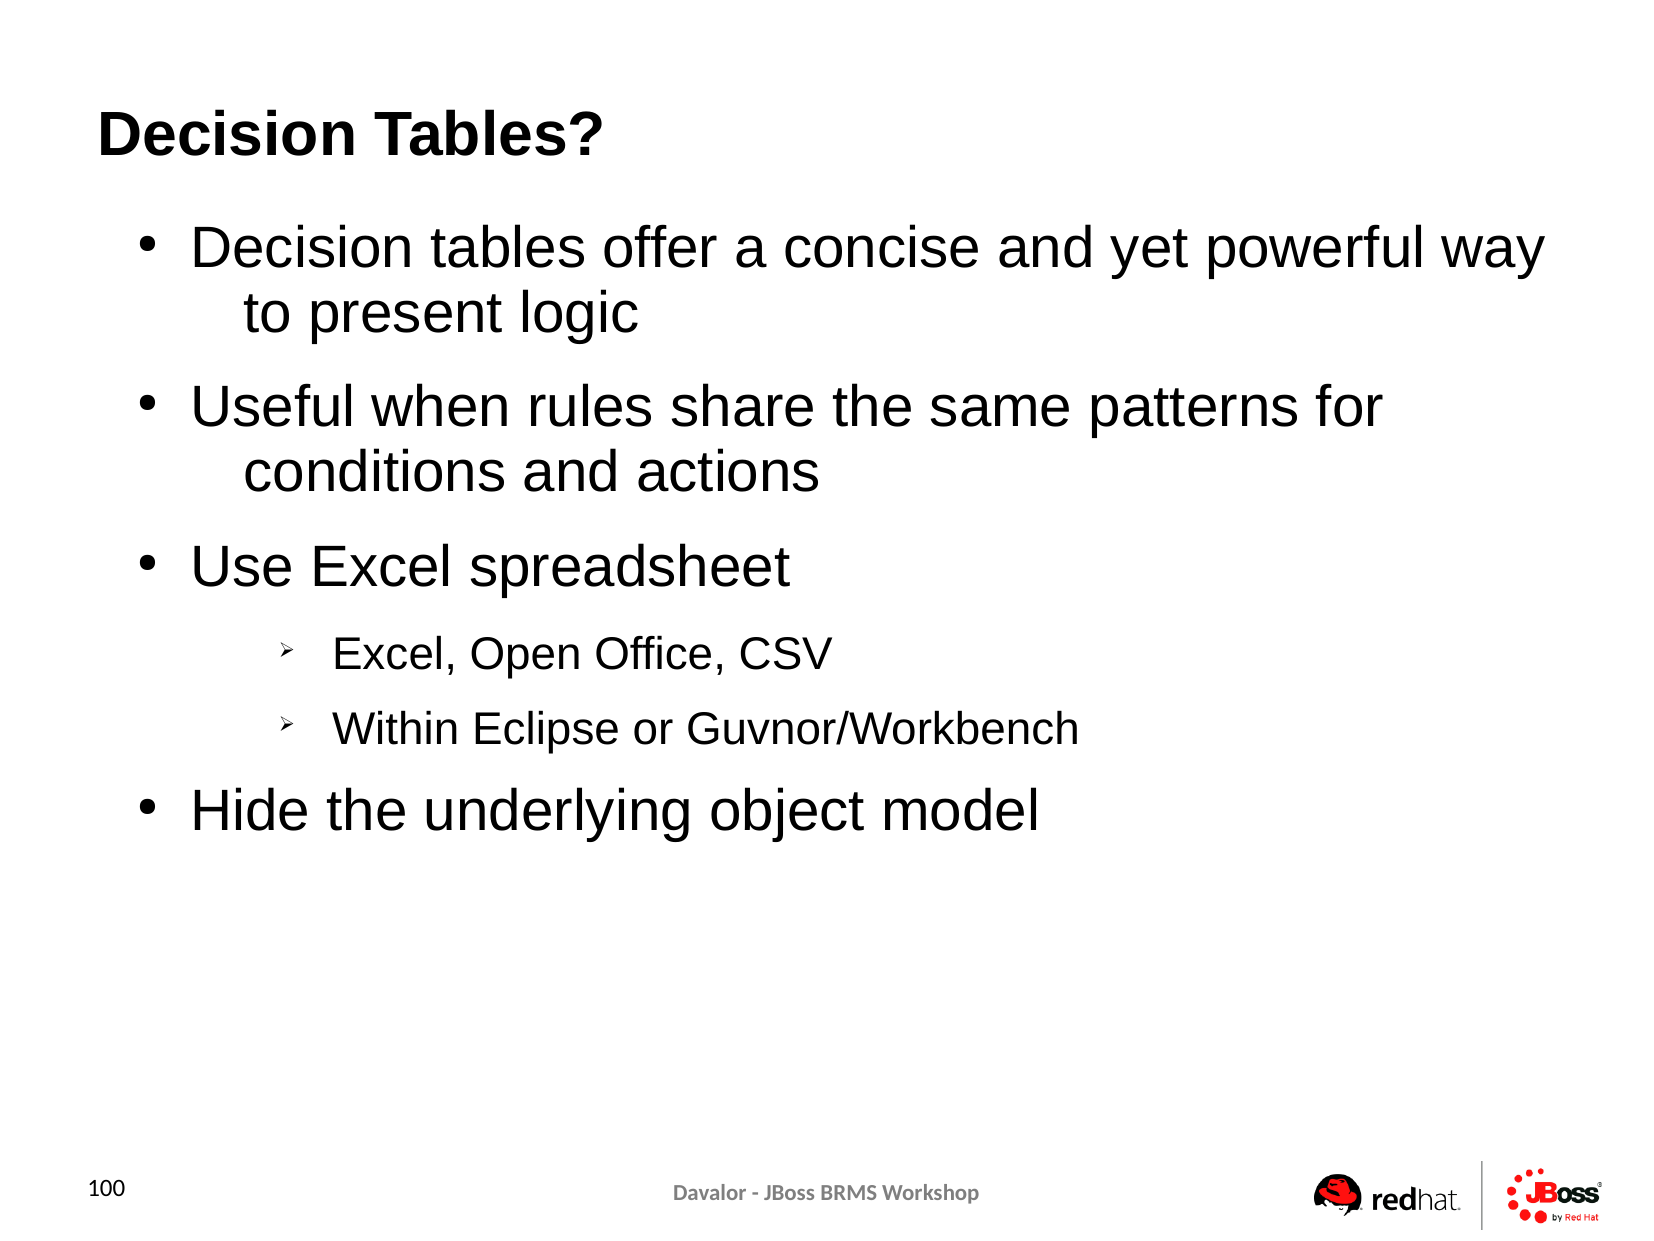

# Decision Tables?
Decision tables offer a concise and yet powerful way to present logic
Useful when rules share the same patterns for conditions and actions
Use Excel spreadsheet
Excel, Open Office, CSV
Within Eclipse or Guvnor/Workbench
Hide the underlying object model